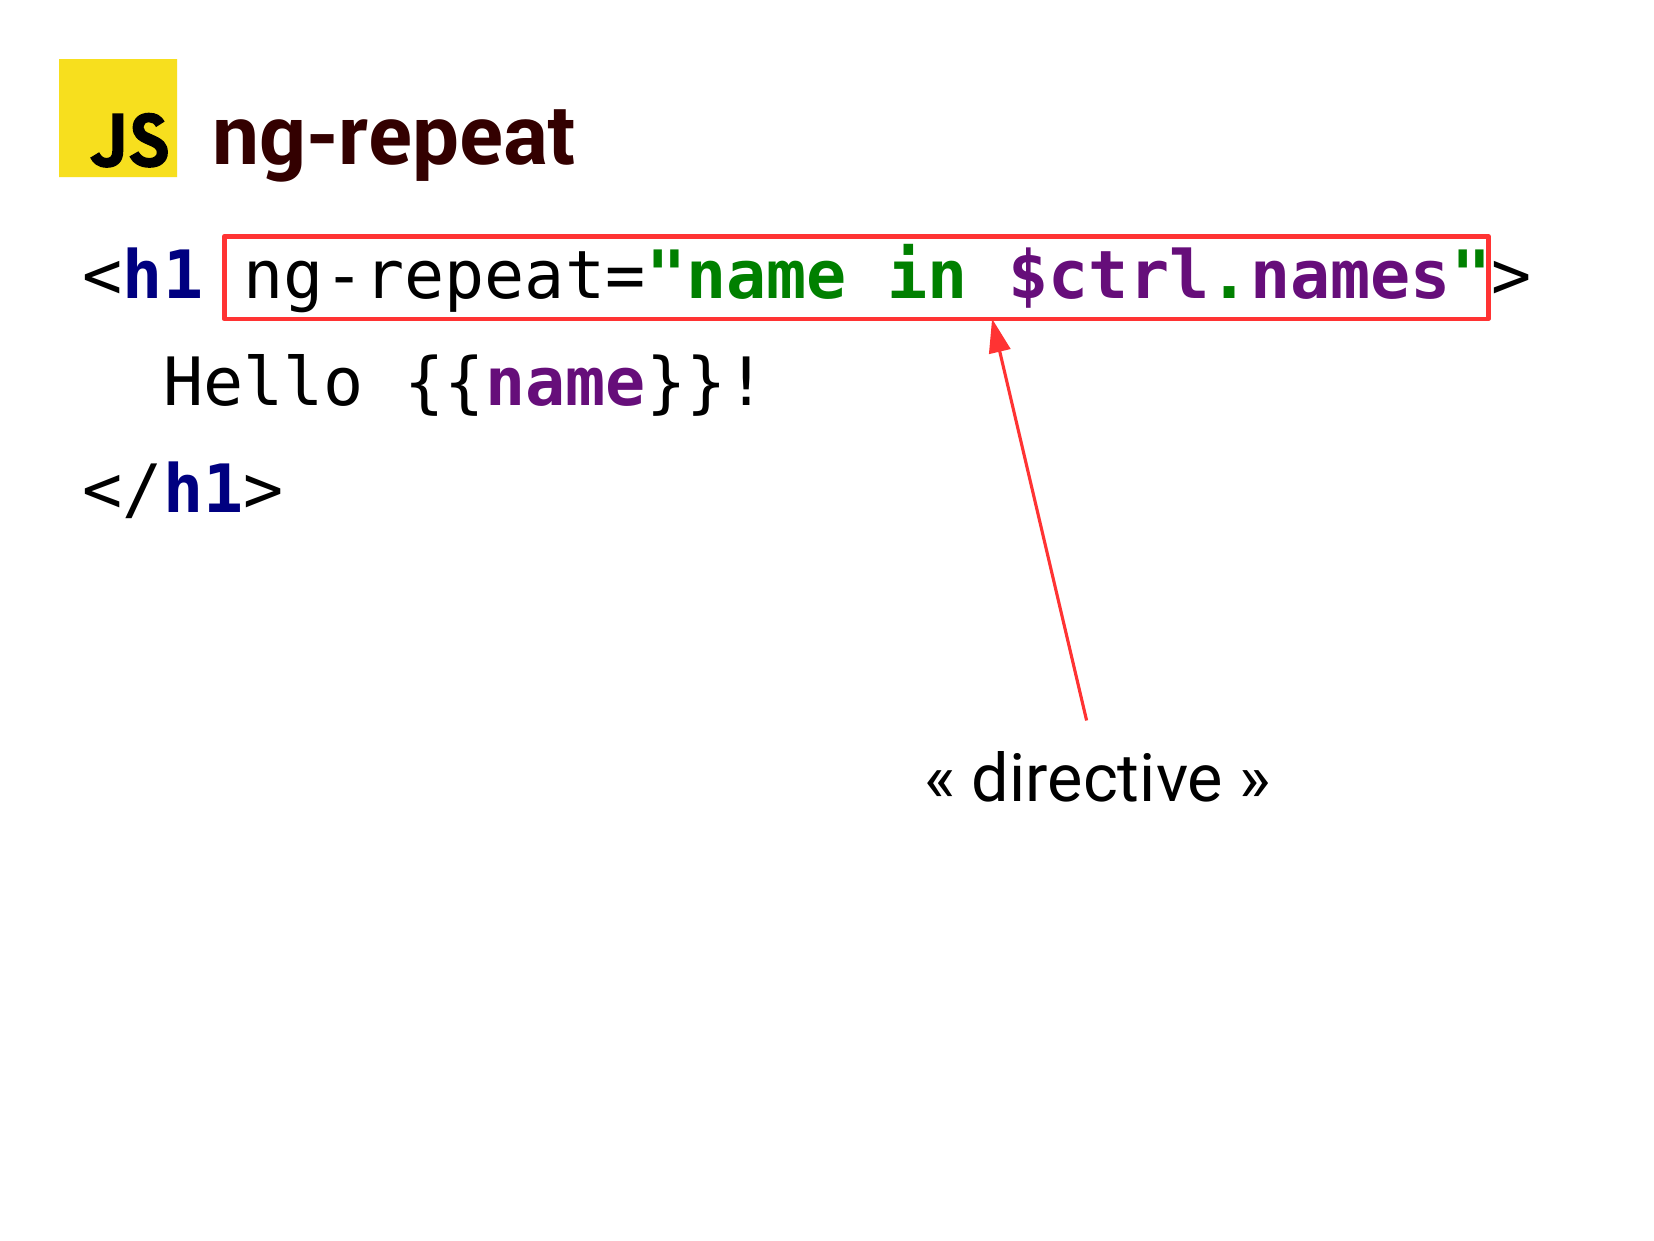

# ng-repeat
<h1 ng-repeat="name in $ctrl.names">
 Hello {{name}}!
</h1>
« directive »
Angular world !
Properly triggers $digest
Angular world !
Properly triggers $digest
Angular world !
Properly triggers $digest
Angular world !
Properly triggers $digest